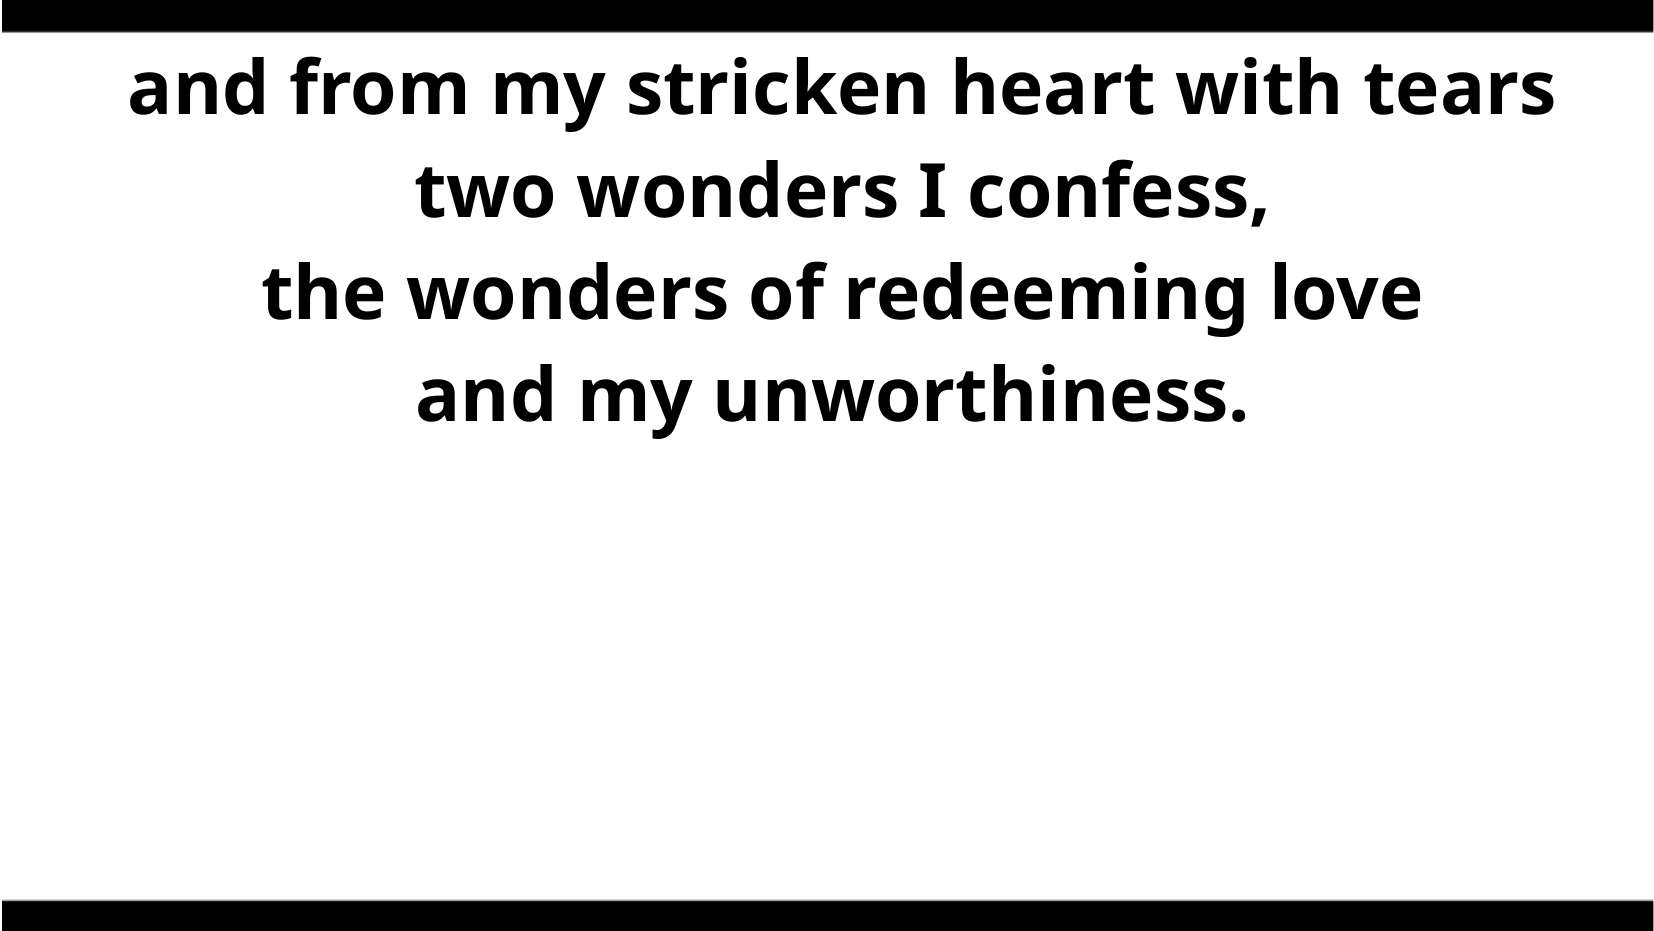

and from my stricken heart with tears
two wonders I confess,
the wonders of redeeming love
and my unworthiness.